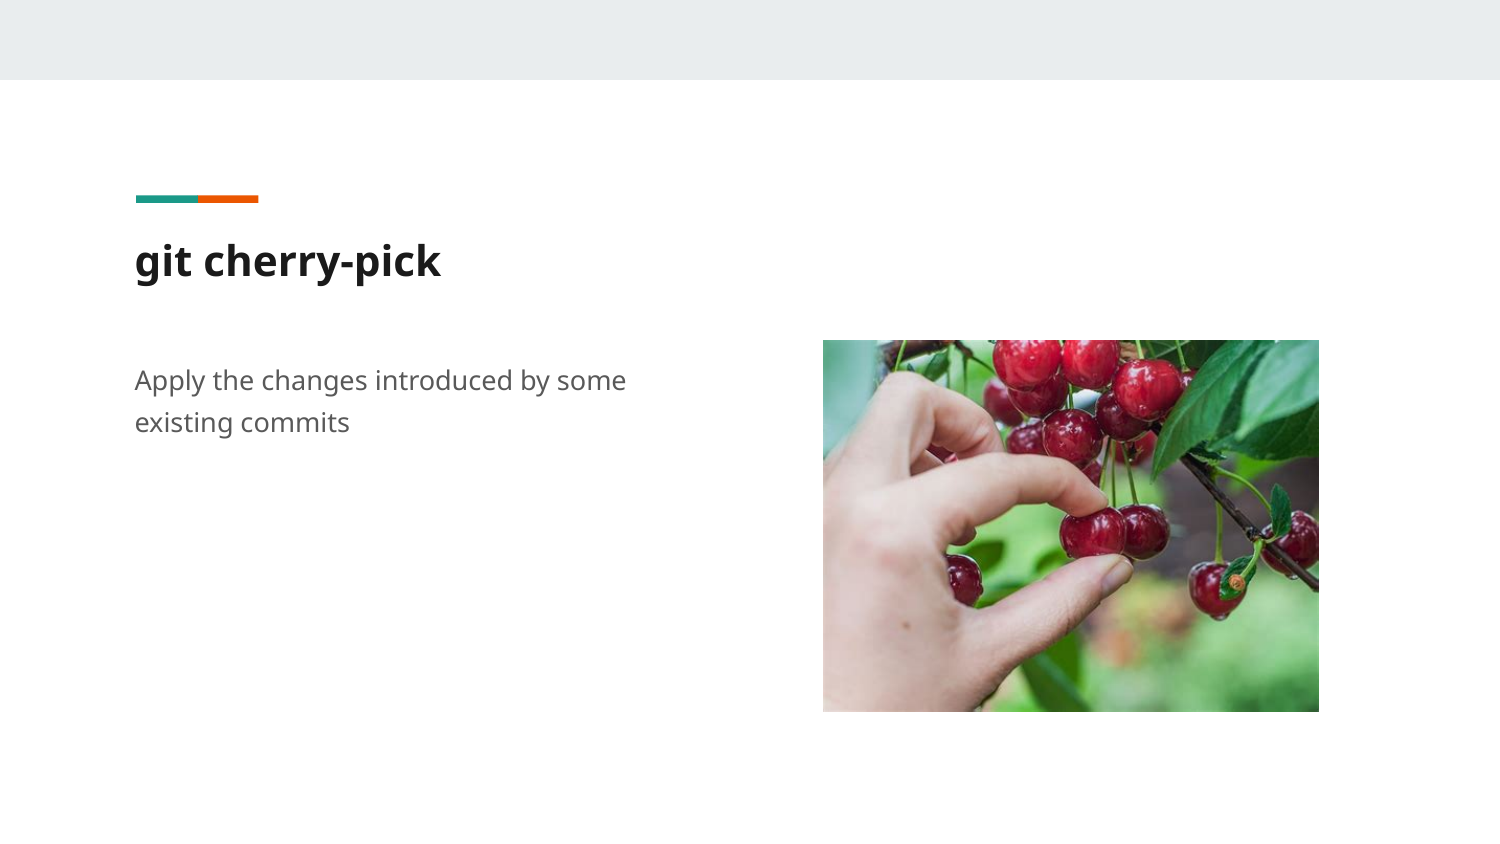

# git cherry-pick
Apply the changes introduced by some existing commits